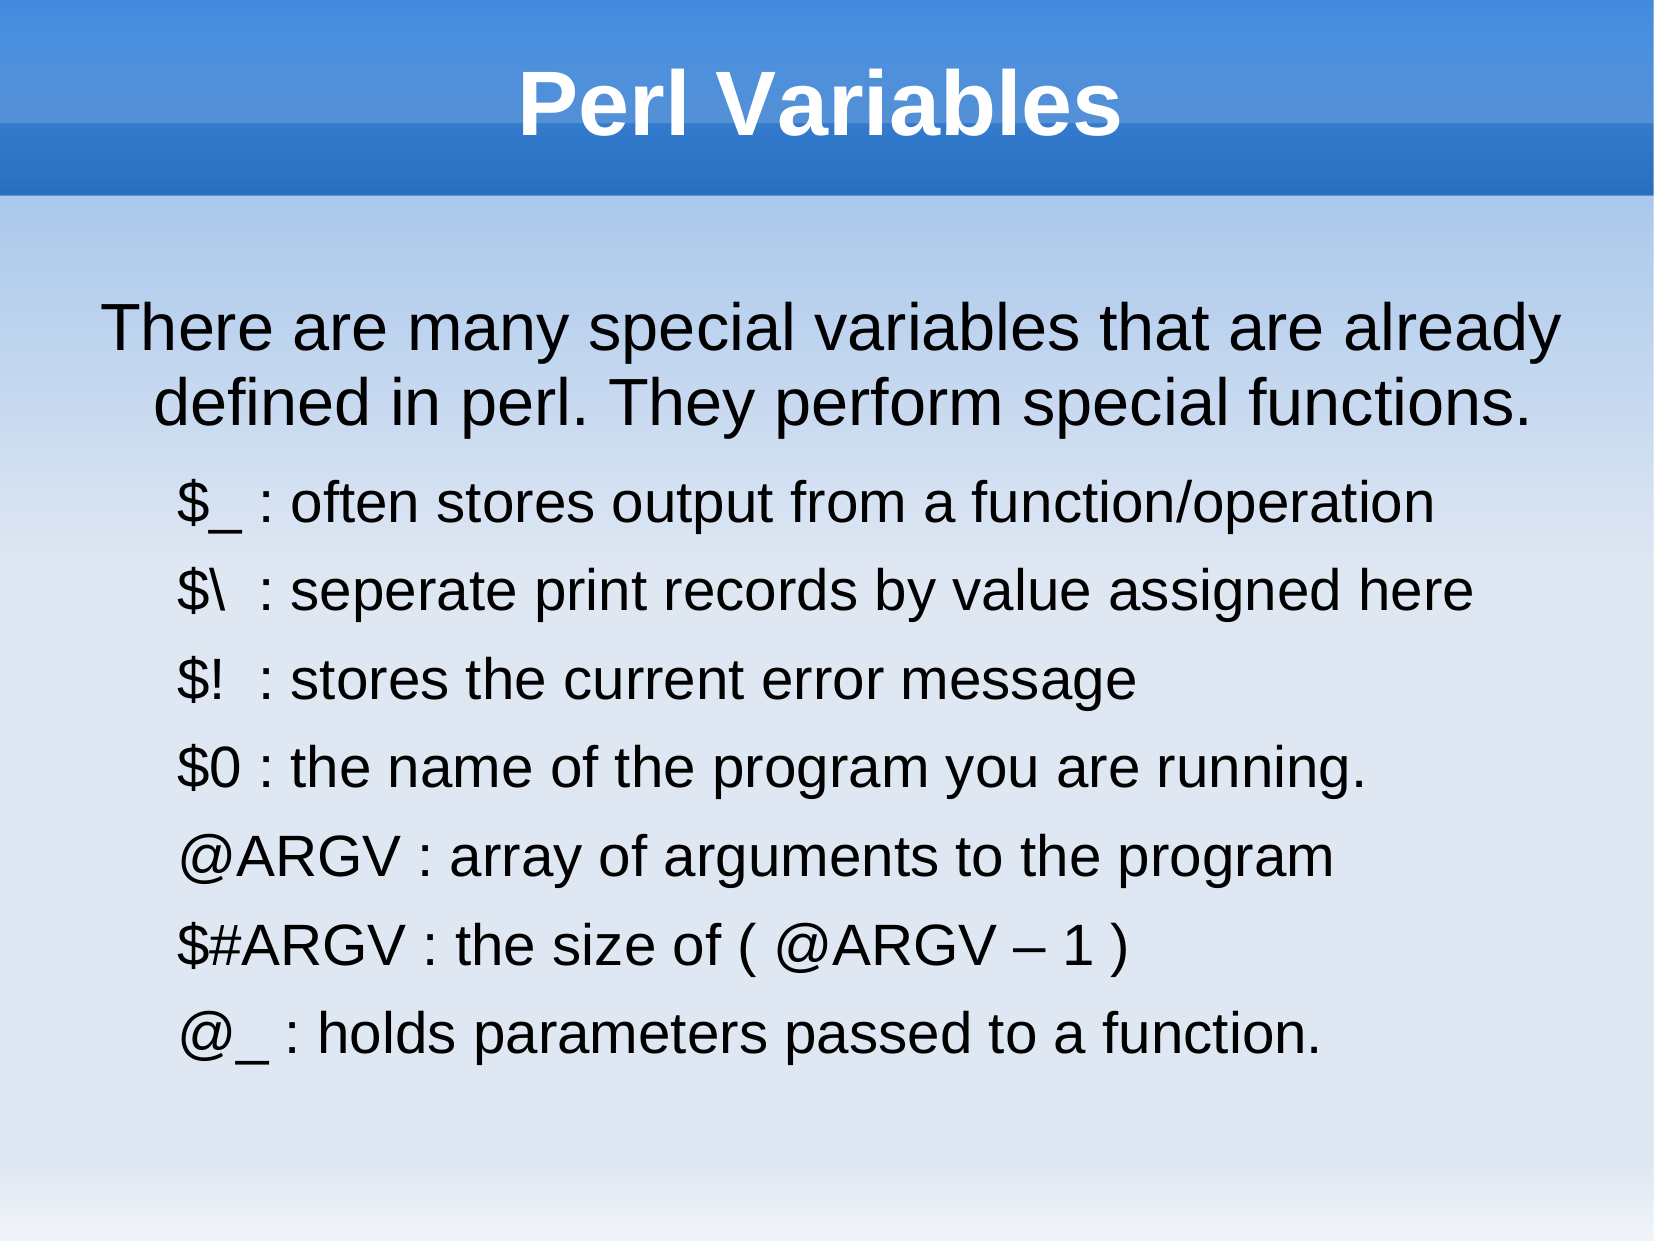

# Perl Variables
There are many special variables that are already defined in perl. They perform special functions.
$_ : often stores output from a function/operation
$\ : seperate print records by value assigned here
$! : stores the current error message
$0 : the name of the program you are running.
@ARGV : array of arguments to the program
$#ARGV : the size of ( @ARGV – 1 )
@_ : holds parameters passed to a function.